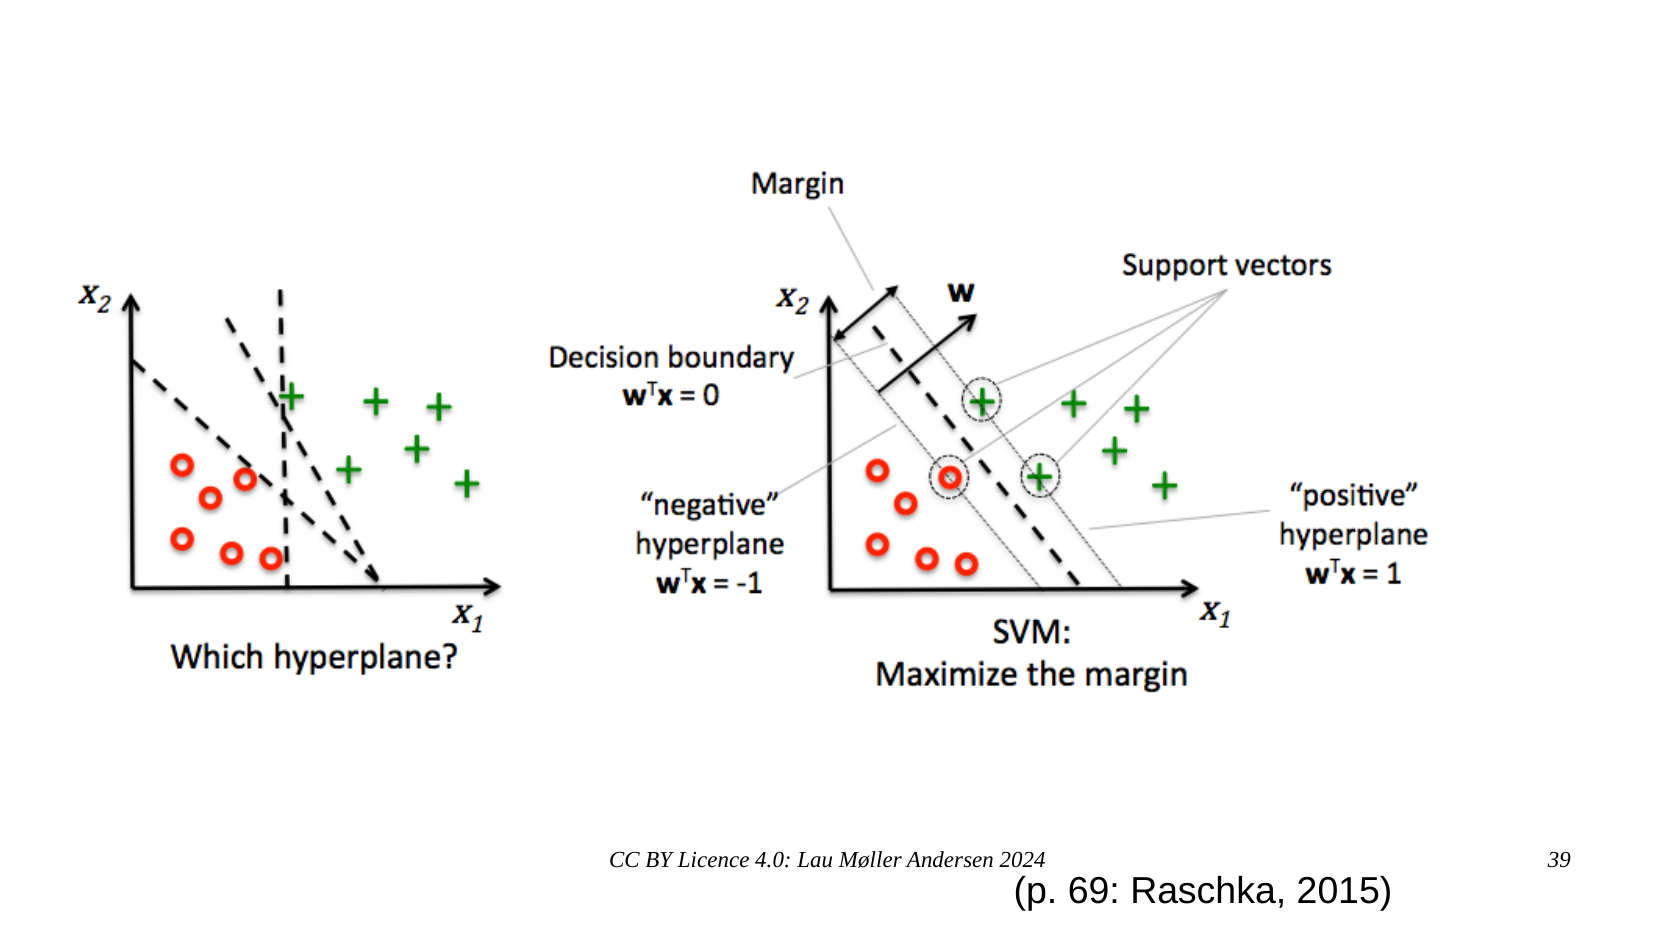

CC BY Licence 4.0: Lau Møller Andersen 2024
39
(p. 69: Raschka, 2015)